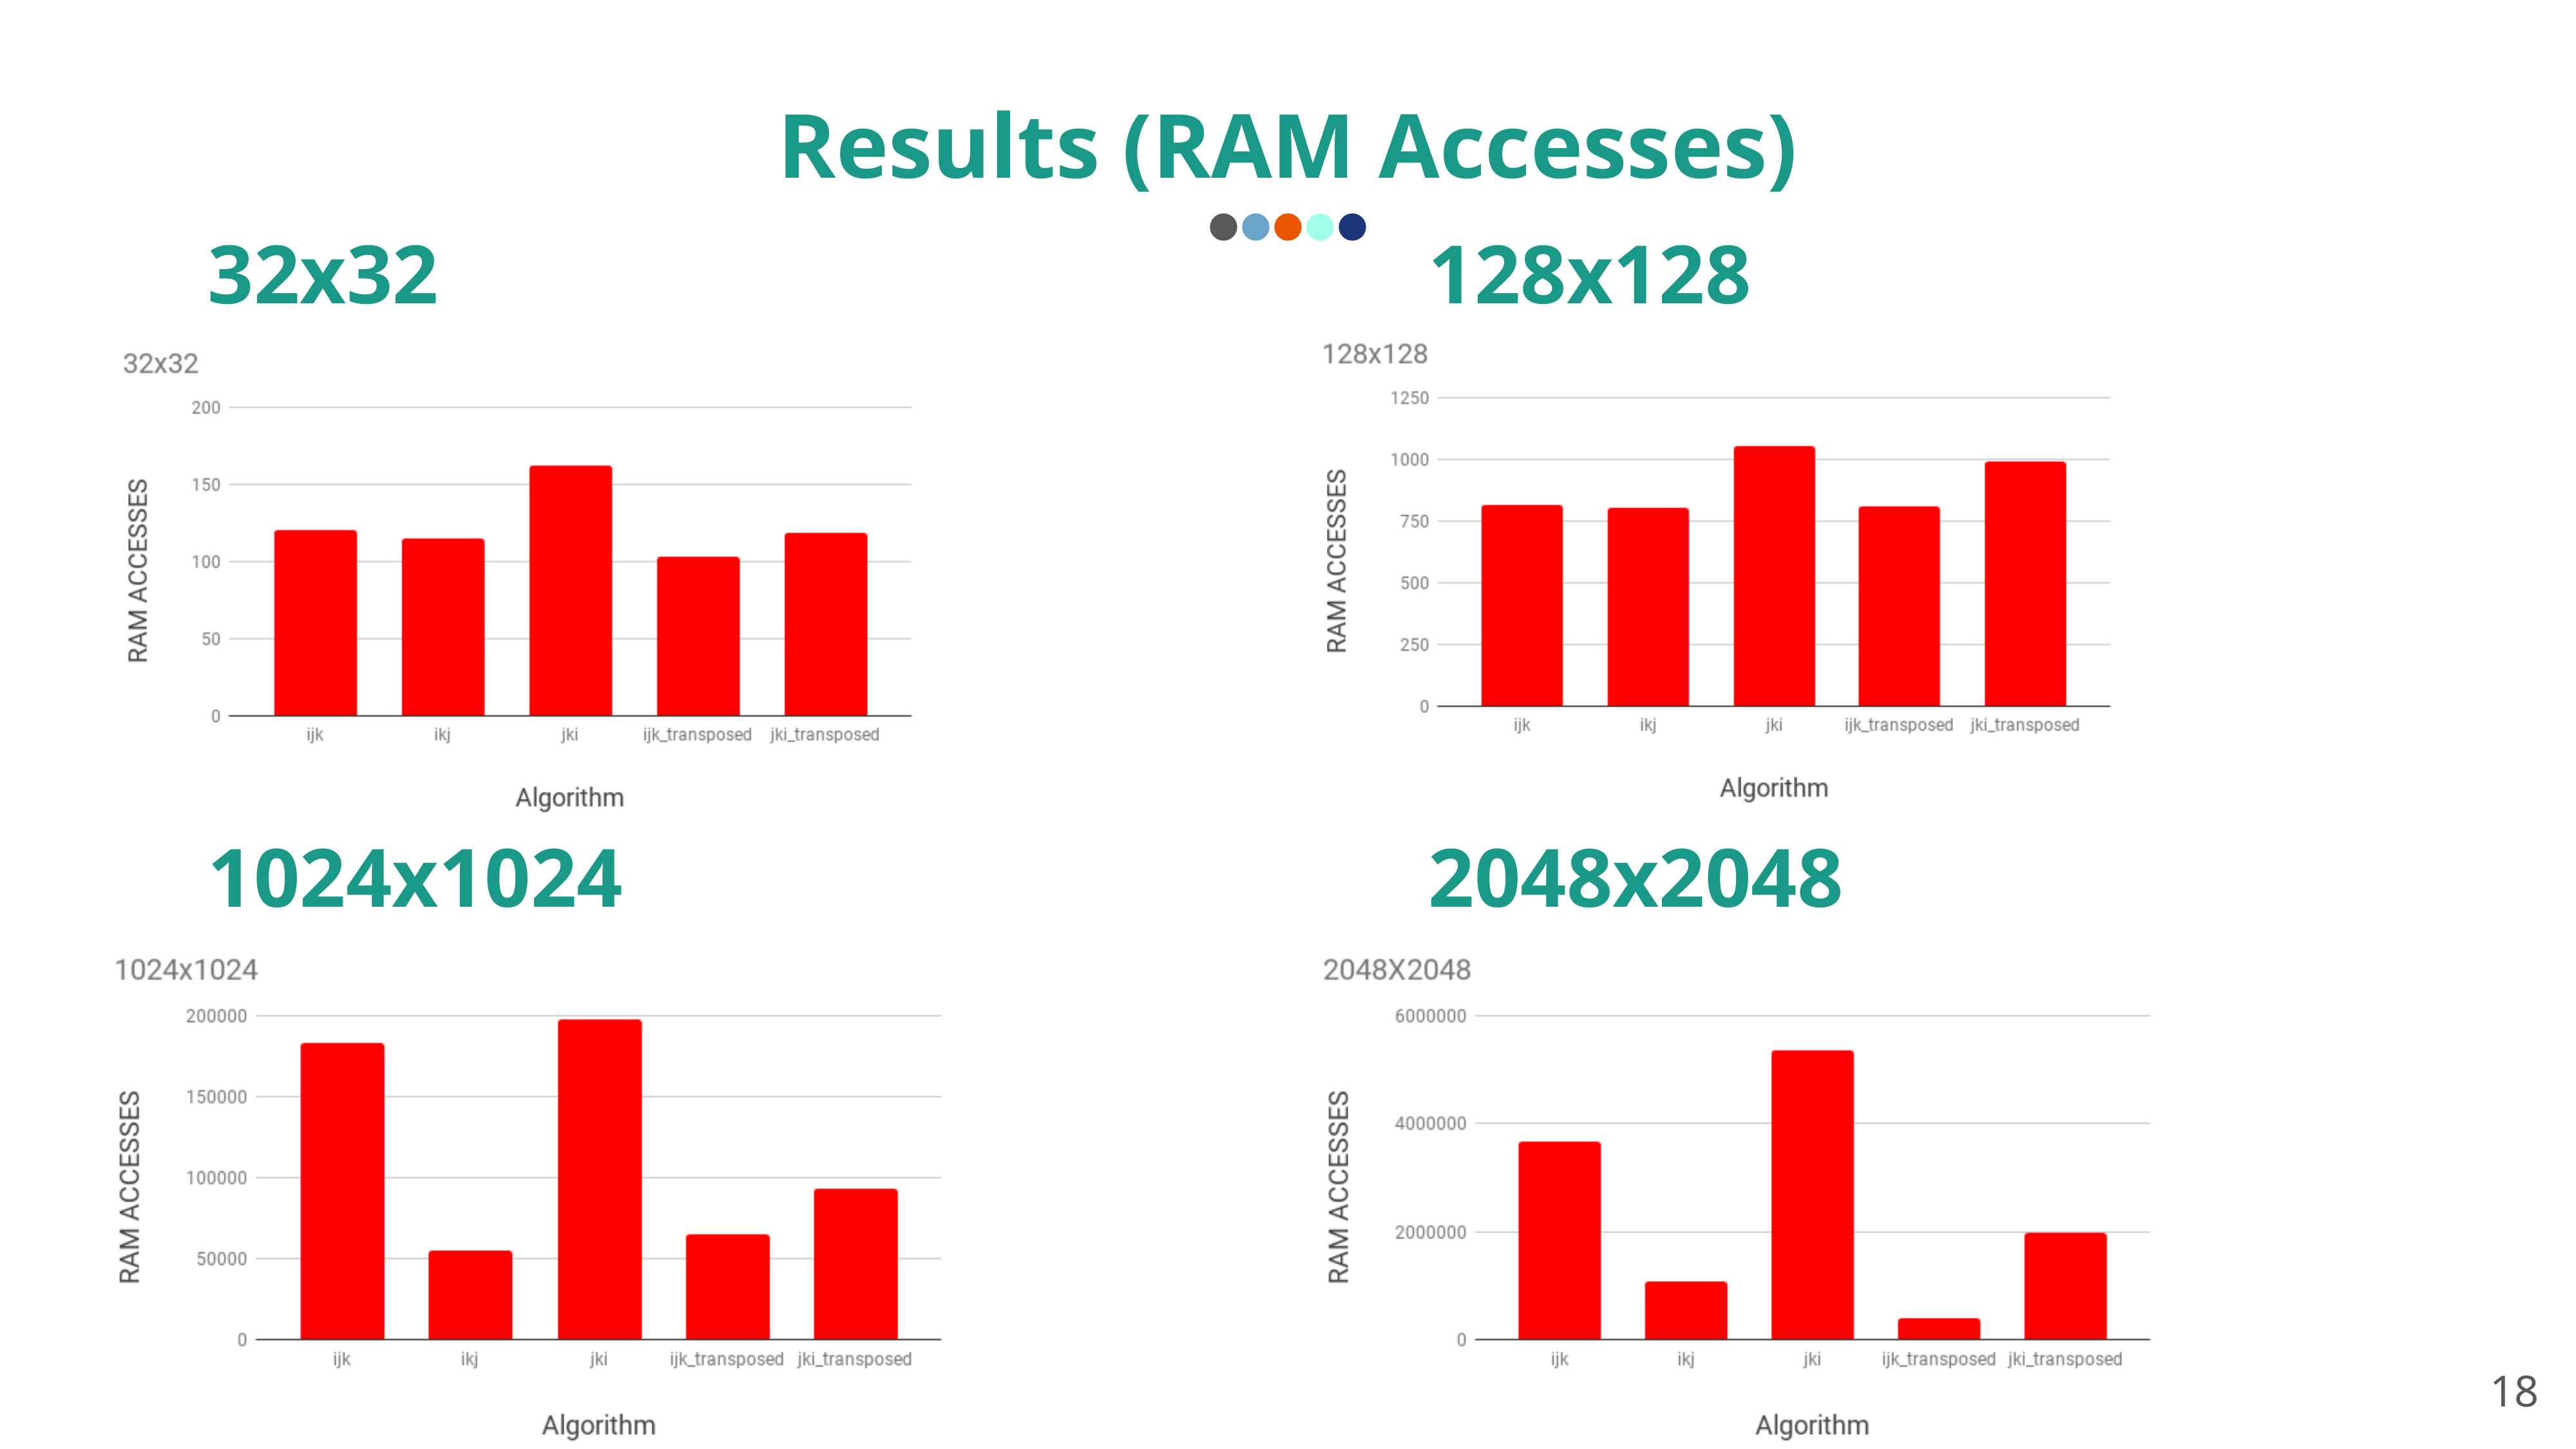

Results (RAM Accesses)
128x128
32x32
1024x1024
2048x2048